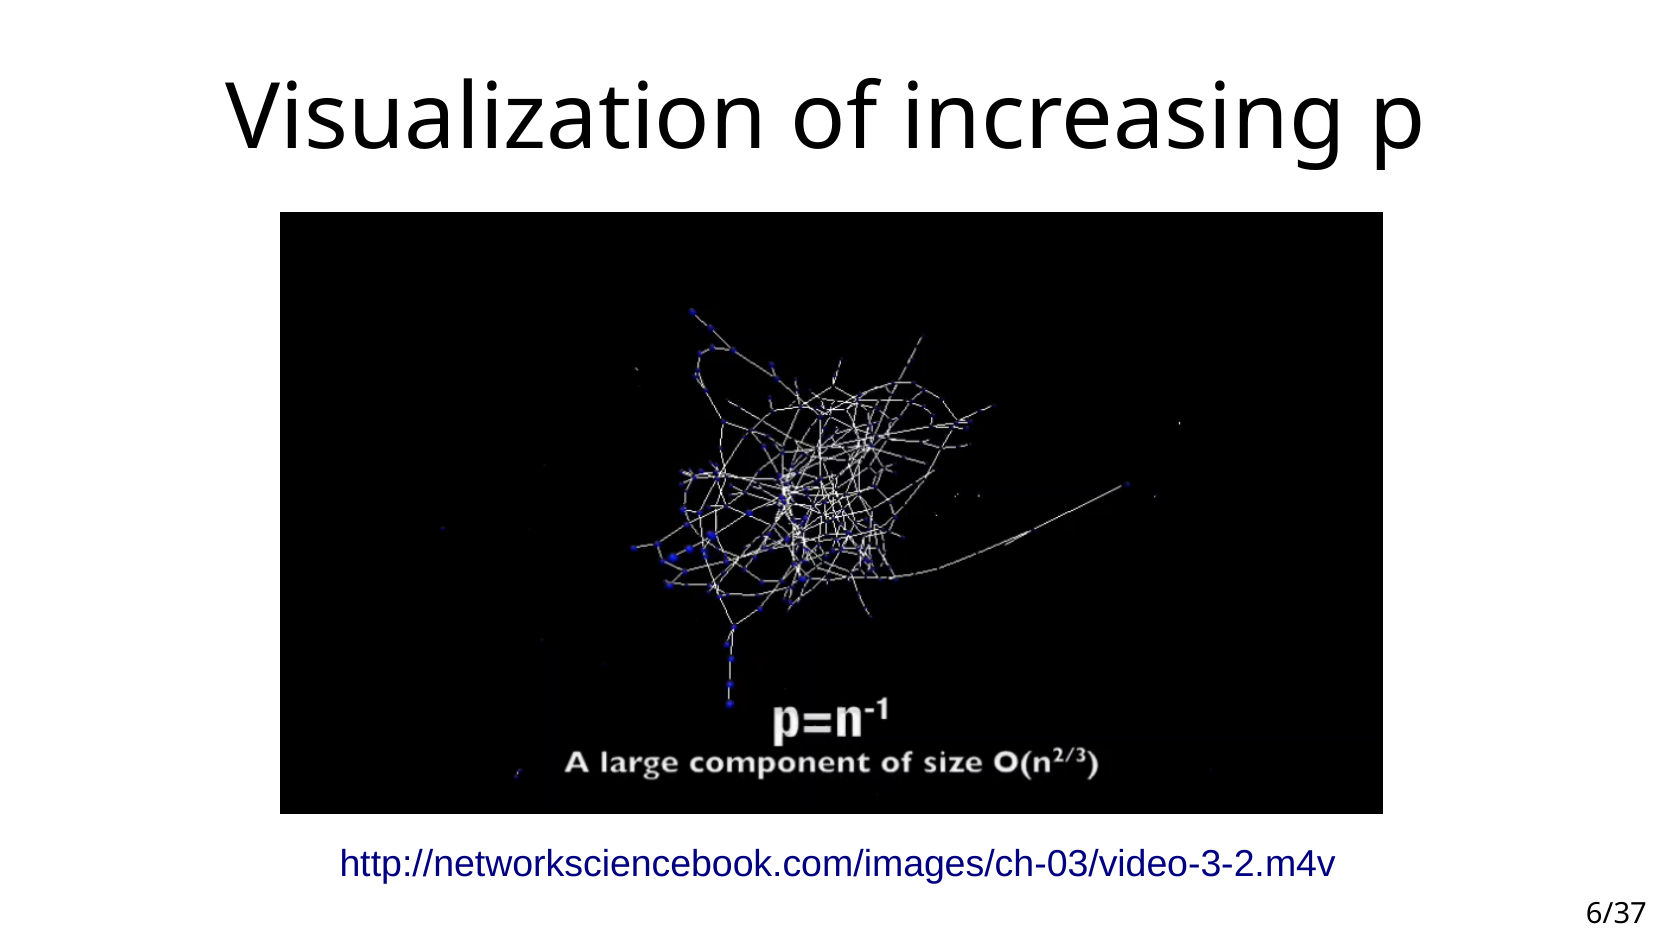

# Visualization of increasing p
http://networksciencebook.com/images/ch-03/video-3-2.m4v
6